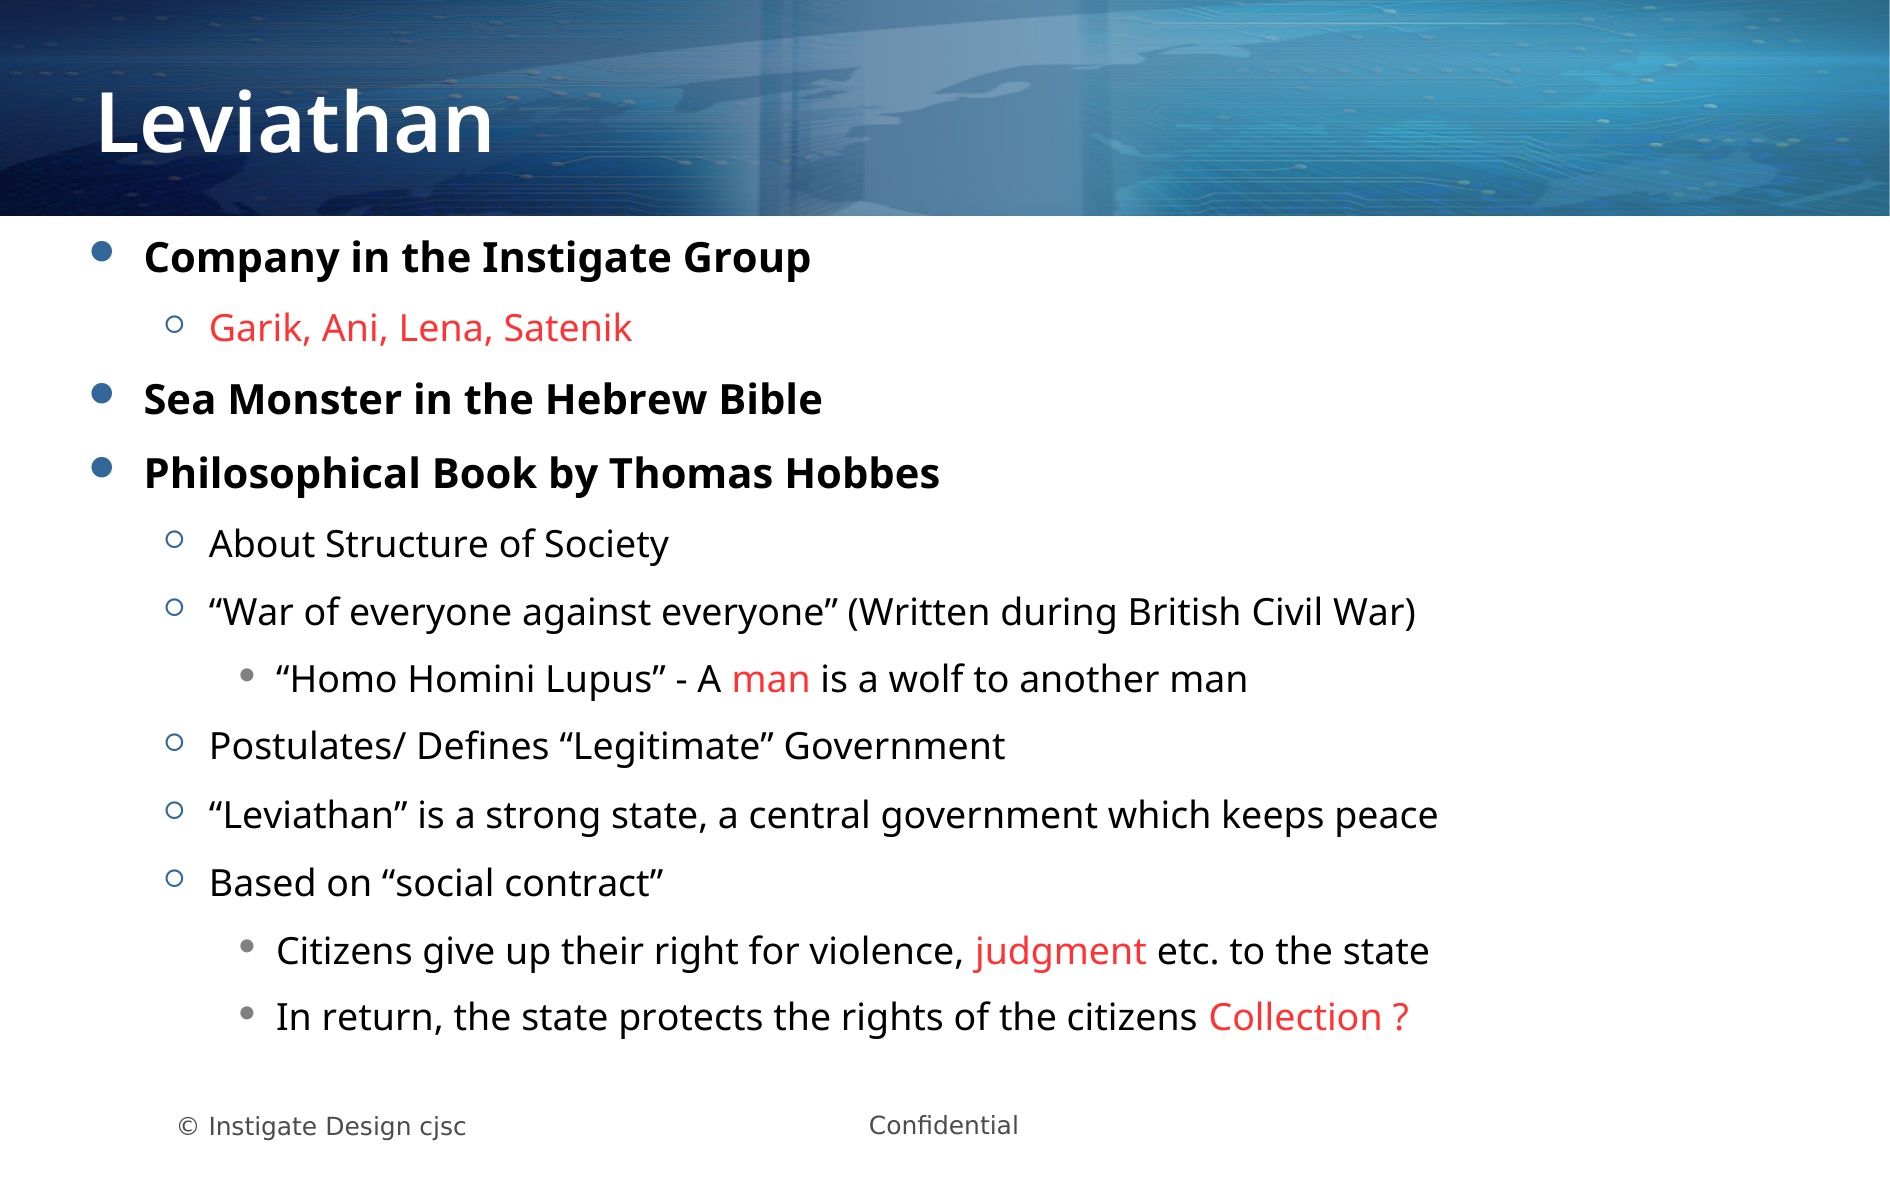

# Leviathan
Company in the Instigate Group
Garik, Ani, Lena, Satenik
Sea Monster in the Hebrew Bible
Philosophical Book by Thomas Hobbes
About Structure of Society
“War of everyone against everyone” (Written during British Civil War)
“Homo Homini Lupus” - A man is a wolf to another man
Postulates/ Defines “Legitimate” Government
“Leviathan” is a strong state, a central government which keeps peace
Based on “social contract”
Citizens give up their right for violence, judgment etc. to the state
In return, the state protects the rights of the citizens Collection ?